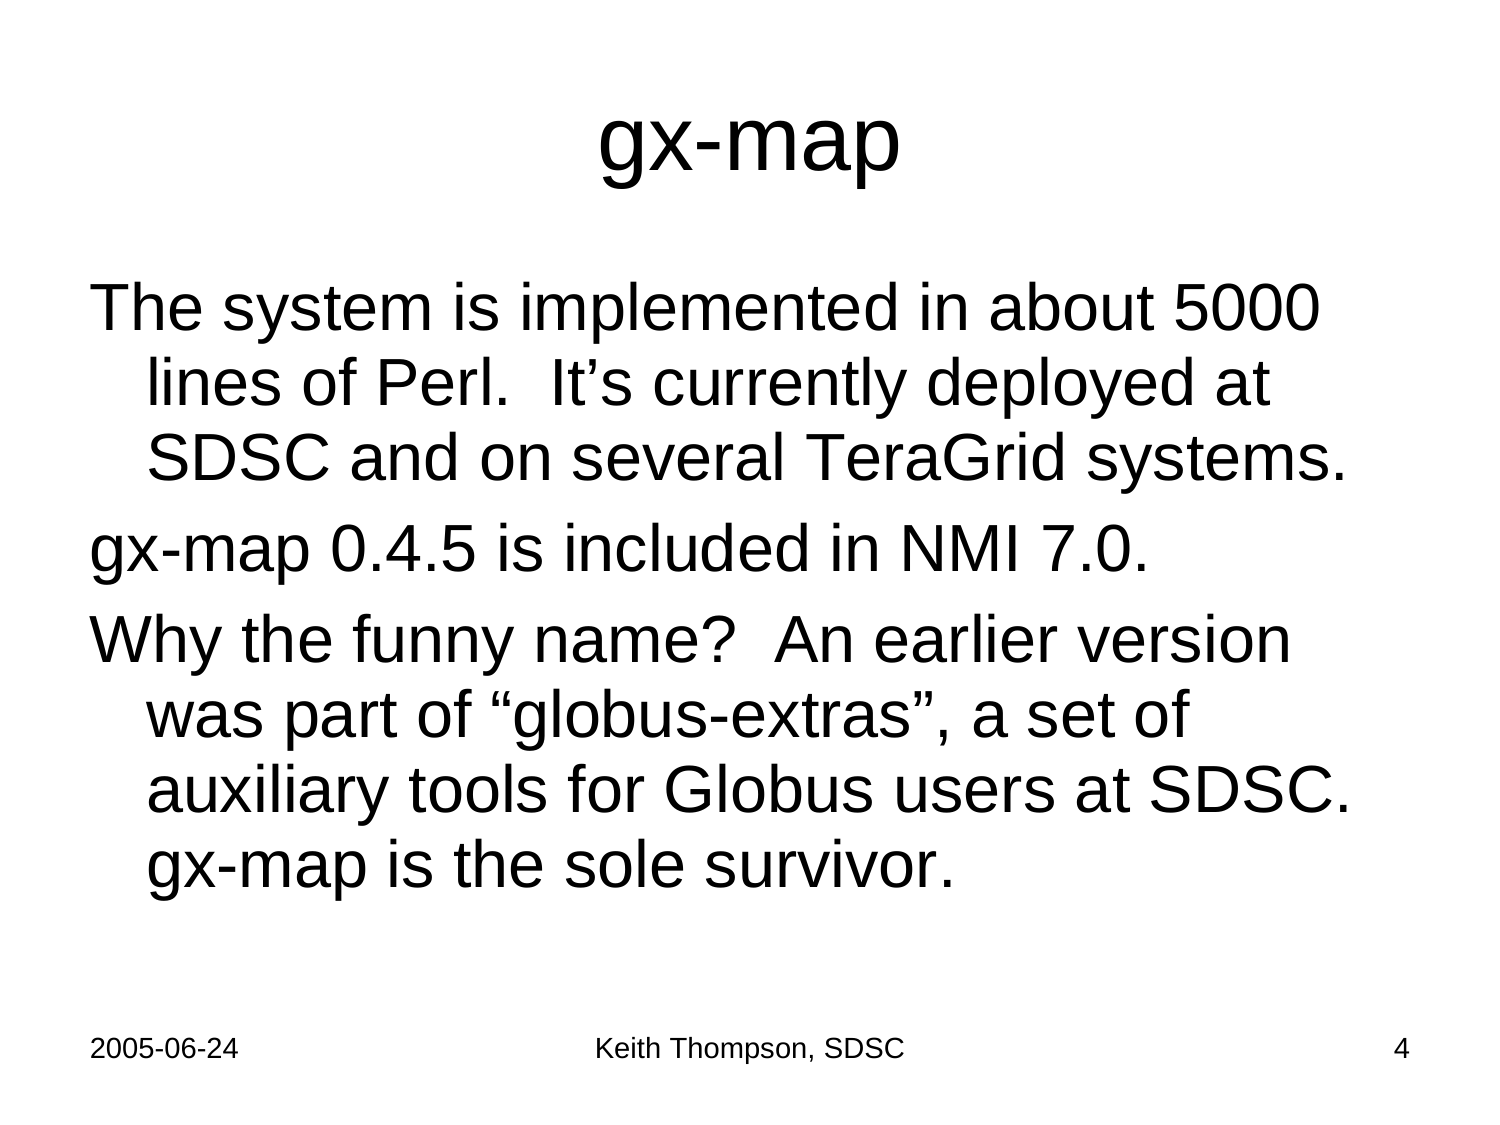

# gx-map
The system is implemented in about 5000 lines of Perl. It’s currently deployed at SDSC and on several TeraGrid systems.
gx-map 0.4.5 is included in NMI 7.0.
Why the funny name? An earlier version was part of “globus-extras”, a set of auxiliary tools for Globus users at SDSC. gx-map is the sole survivor.
2005-06-24
Keith Thompson, SDSC
4